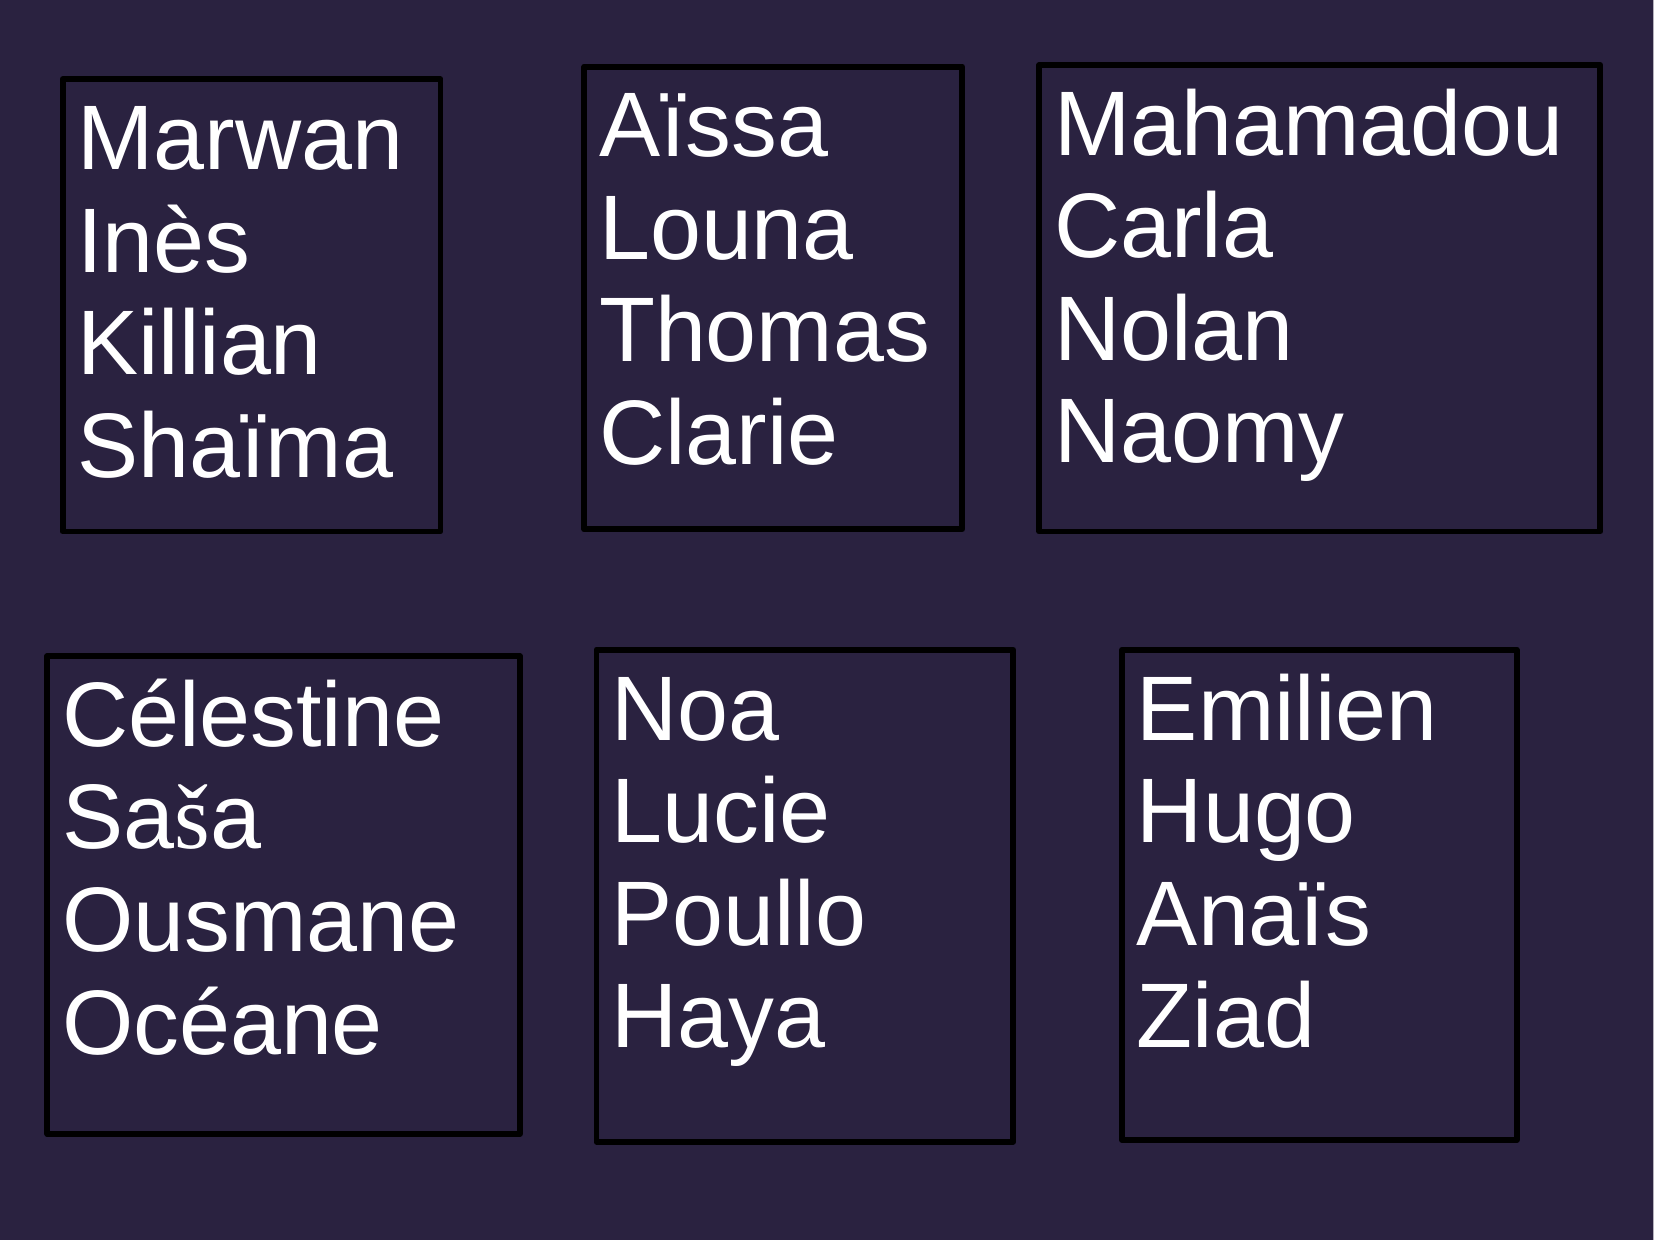

Mahamadou
Carla
Nolan
Naomy
Aïssa
Louna
Thomas
Clarie
Marwan
Inès
Killian
Shaïma
Noa
Lucie
Poullo
Haya
Emilien
Hugo
Anaïs
Ziad
Célestine
Saša
Ousmane
Océane